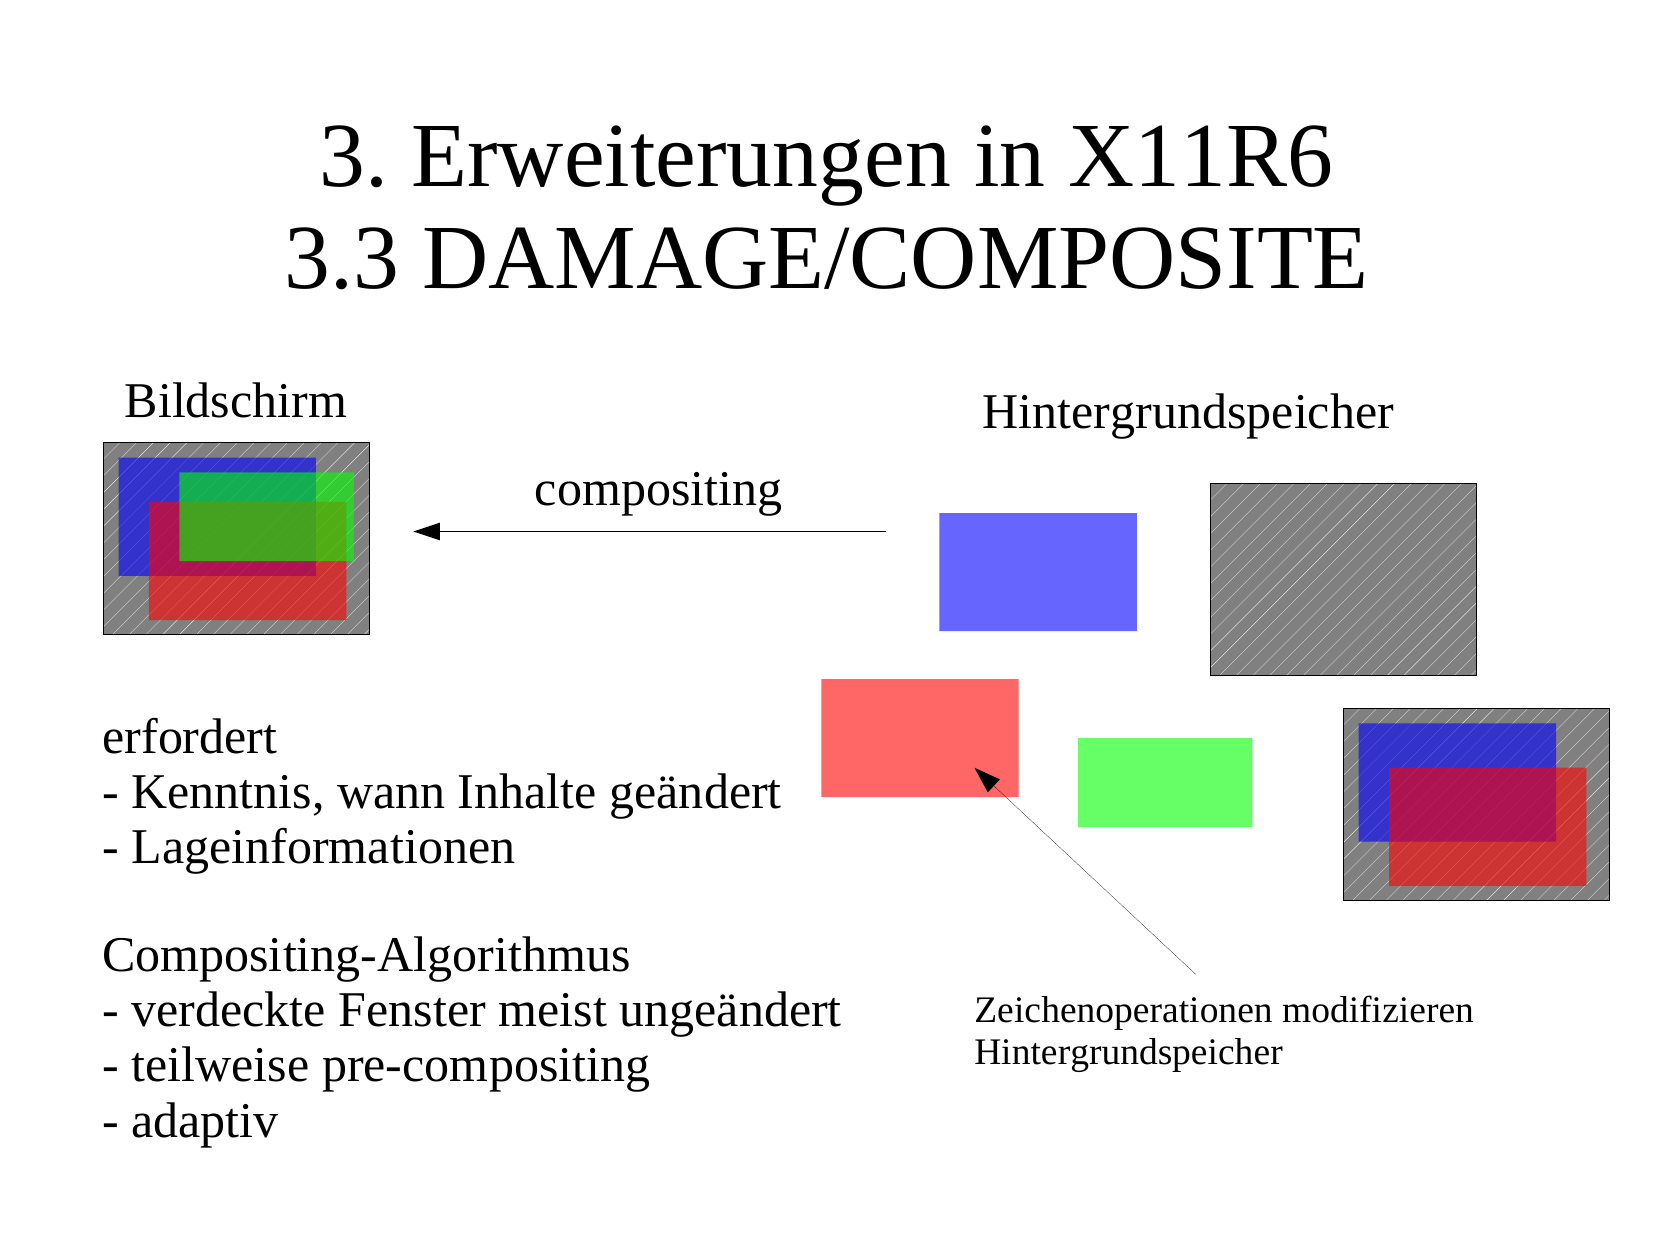

# 3. Erweiterungen in X11R6 3.3 DAMAGE/COMPOSITE
Bildschirm
Hintergrundspeicher
compositing
erfordert
- Kenntnis, wann Inhalte geändert
- Lageinformationen
Zeichenoperationen modifizieren Hintergrundspeicher
Compositing-Algorithmus
- verdeckte Fenster meist ungeändert
- teilweise pre-compositing
- adaptiv